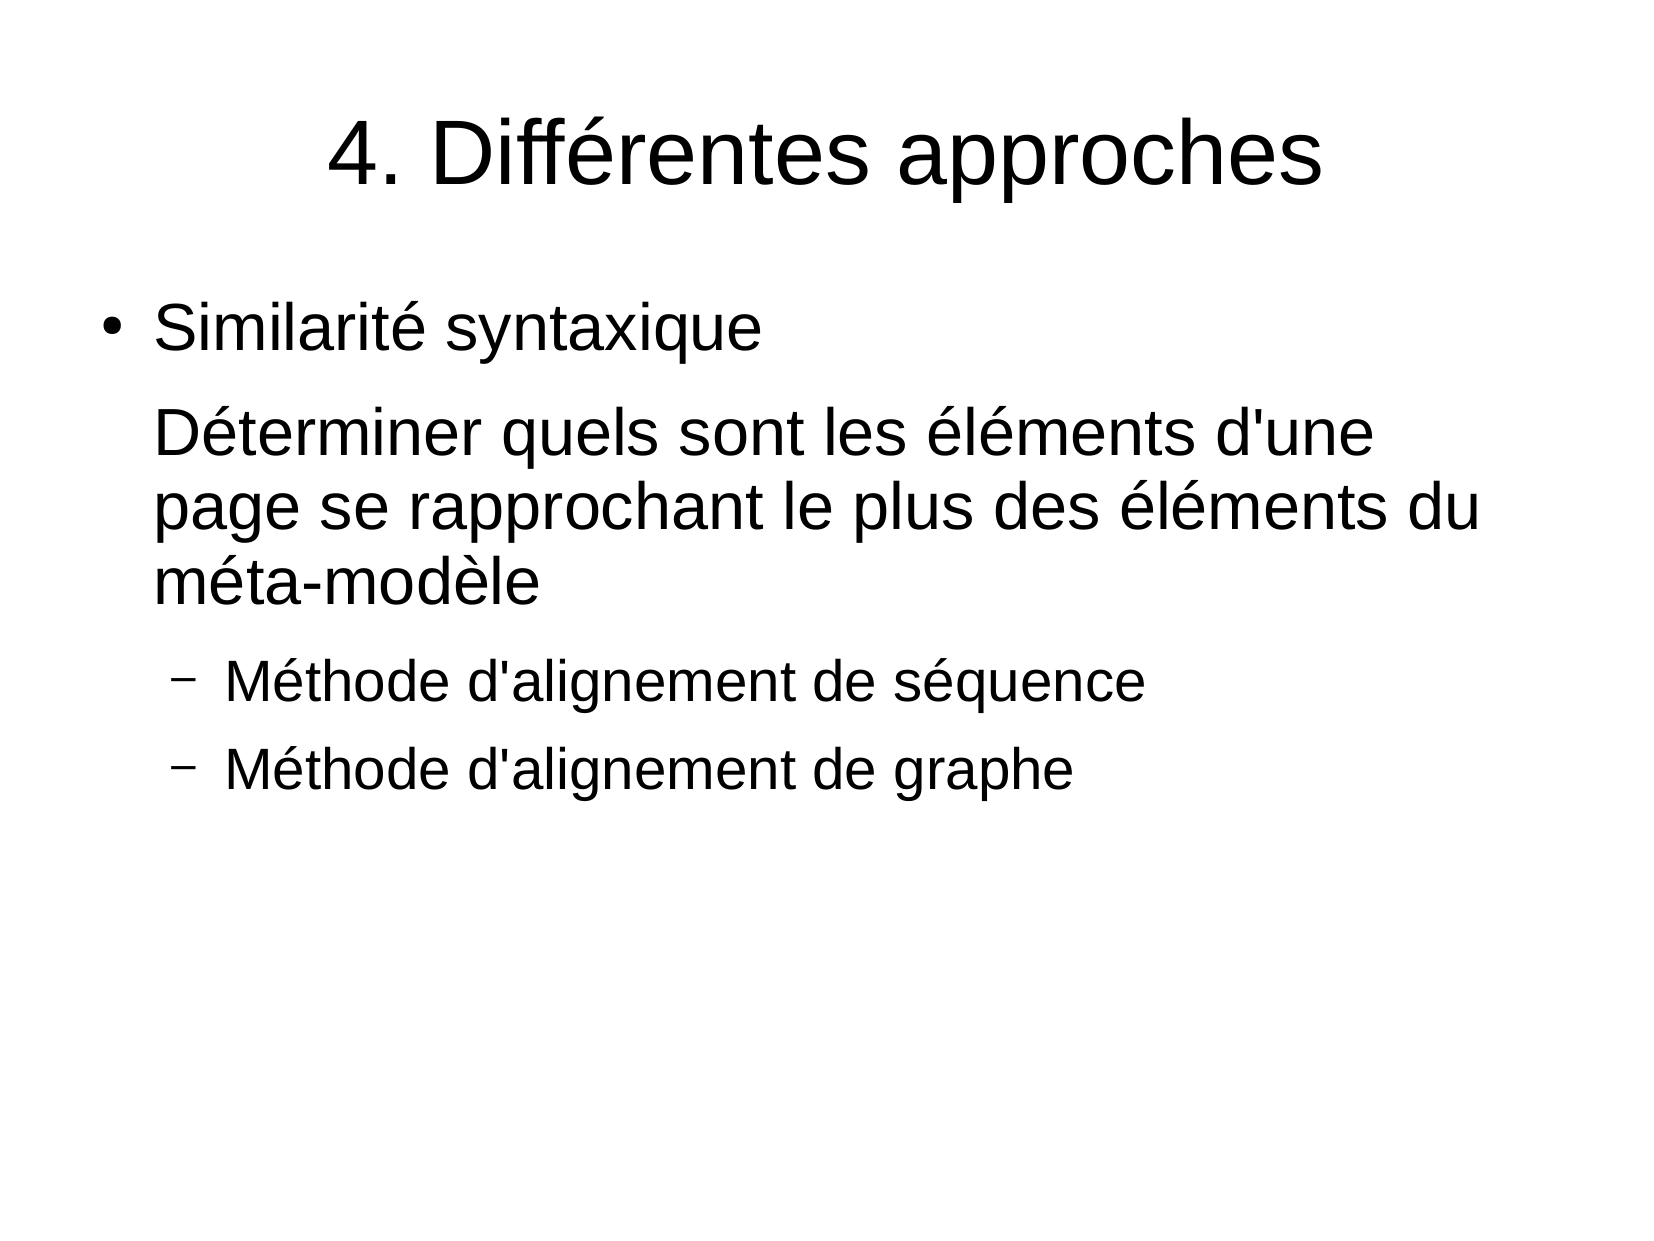

# 4. Différentes approches
Similarité syntaxique
Déterminer quels sont les éléments d'une page se rapprochant le plus des éléments du méta-modèle
Méthode d'alignement de séquence
Méthode d'alignement de graphe